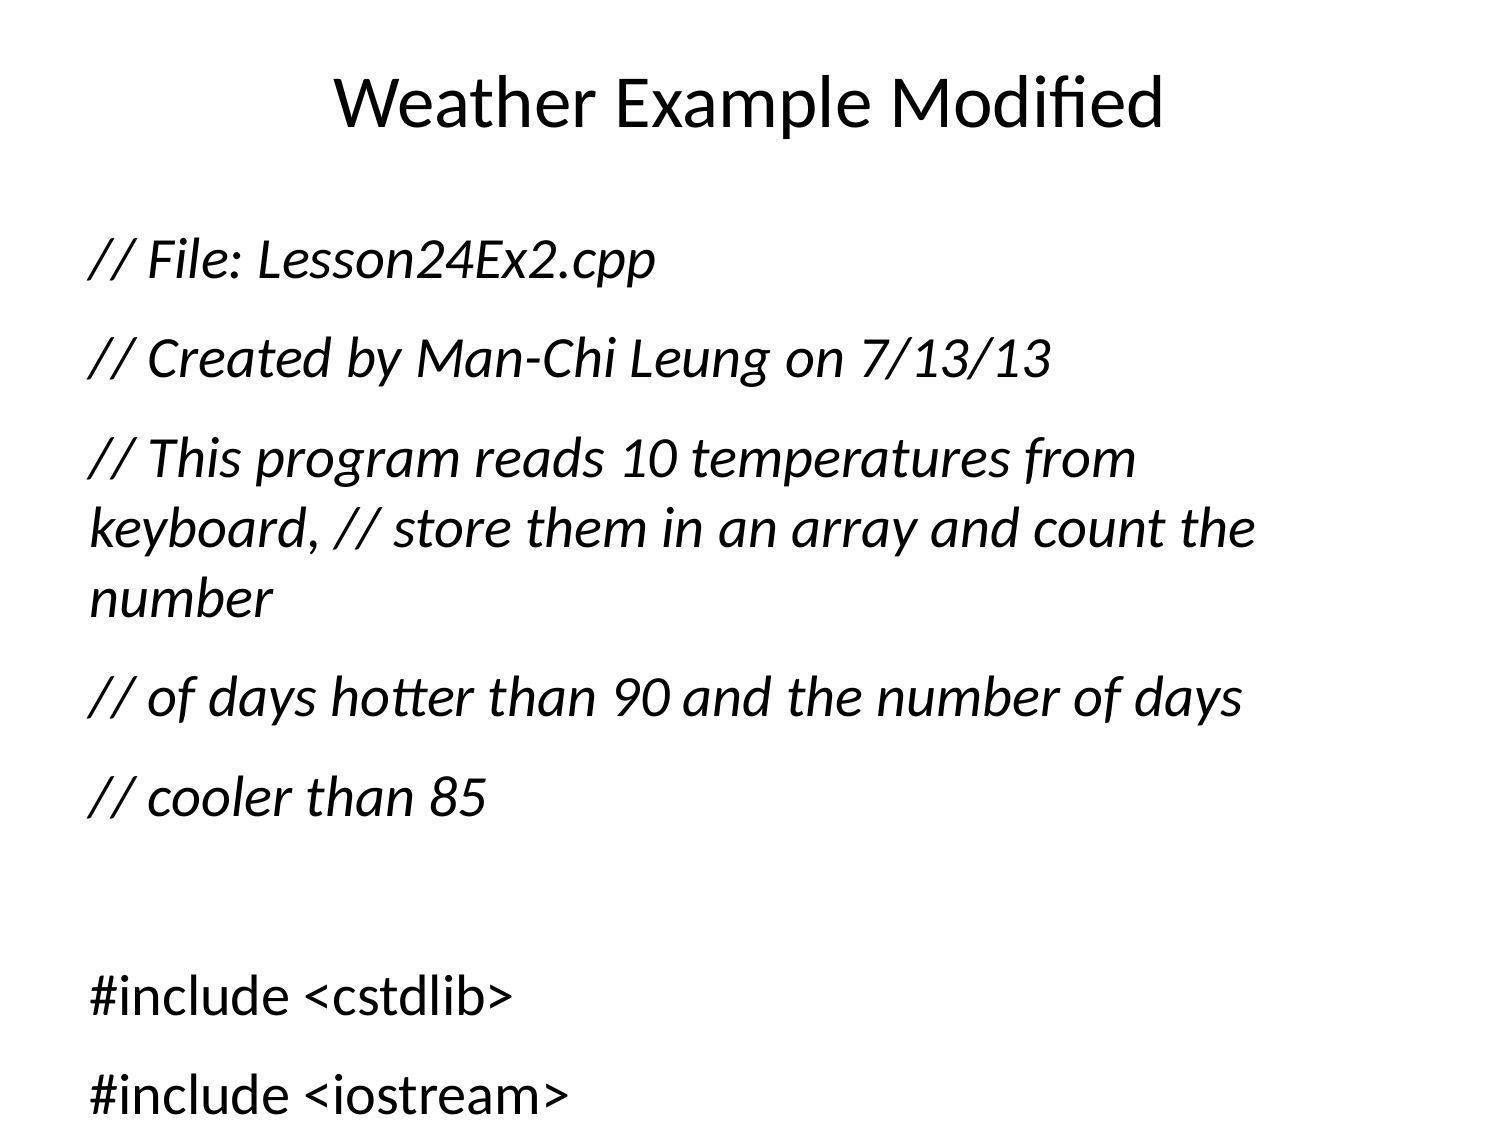

# Weather Example Modified
// File: Lesson24Ex2.cpp
// Created by Man-Chi Leung on 7/13/13
// This program reads 10 temperatures from keyboard, // store them in an array and count the number
// of days hotter than 90 and the number of days
// cooler than 85
#include <cstdlib>
#include <iostream>
using namespace std;